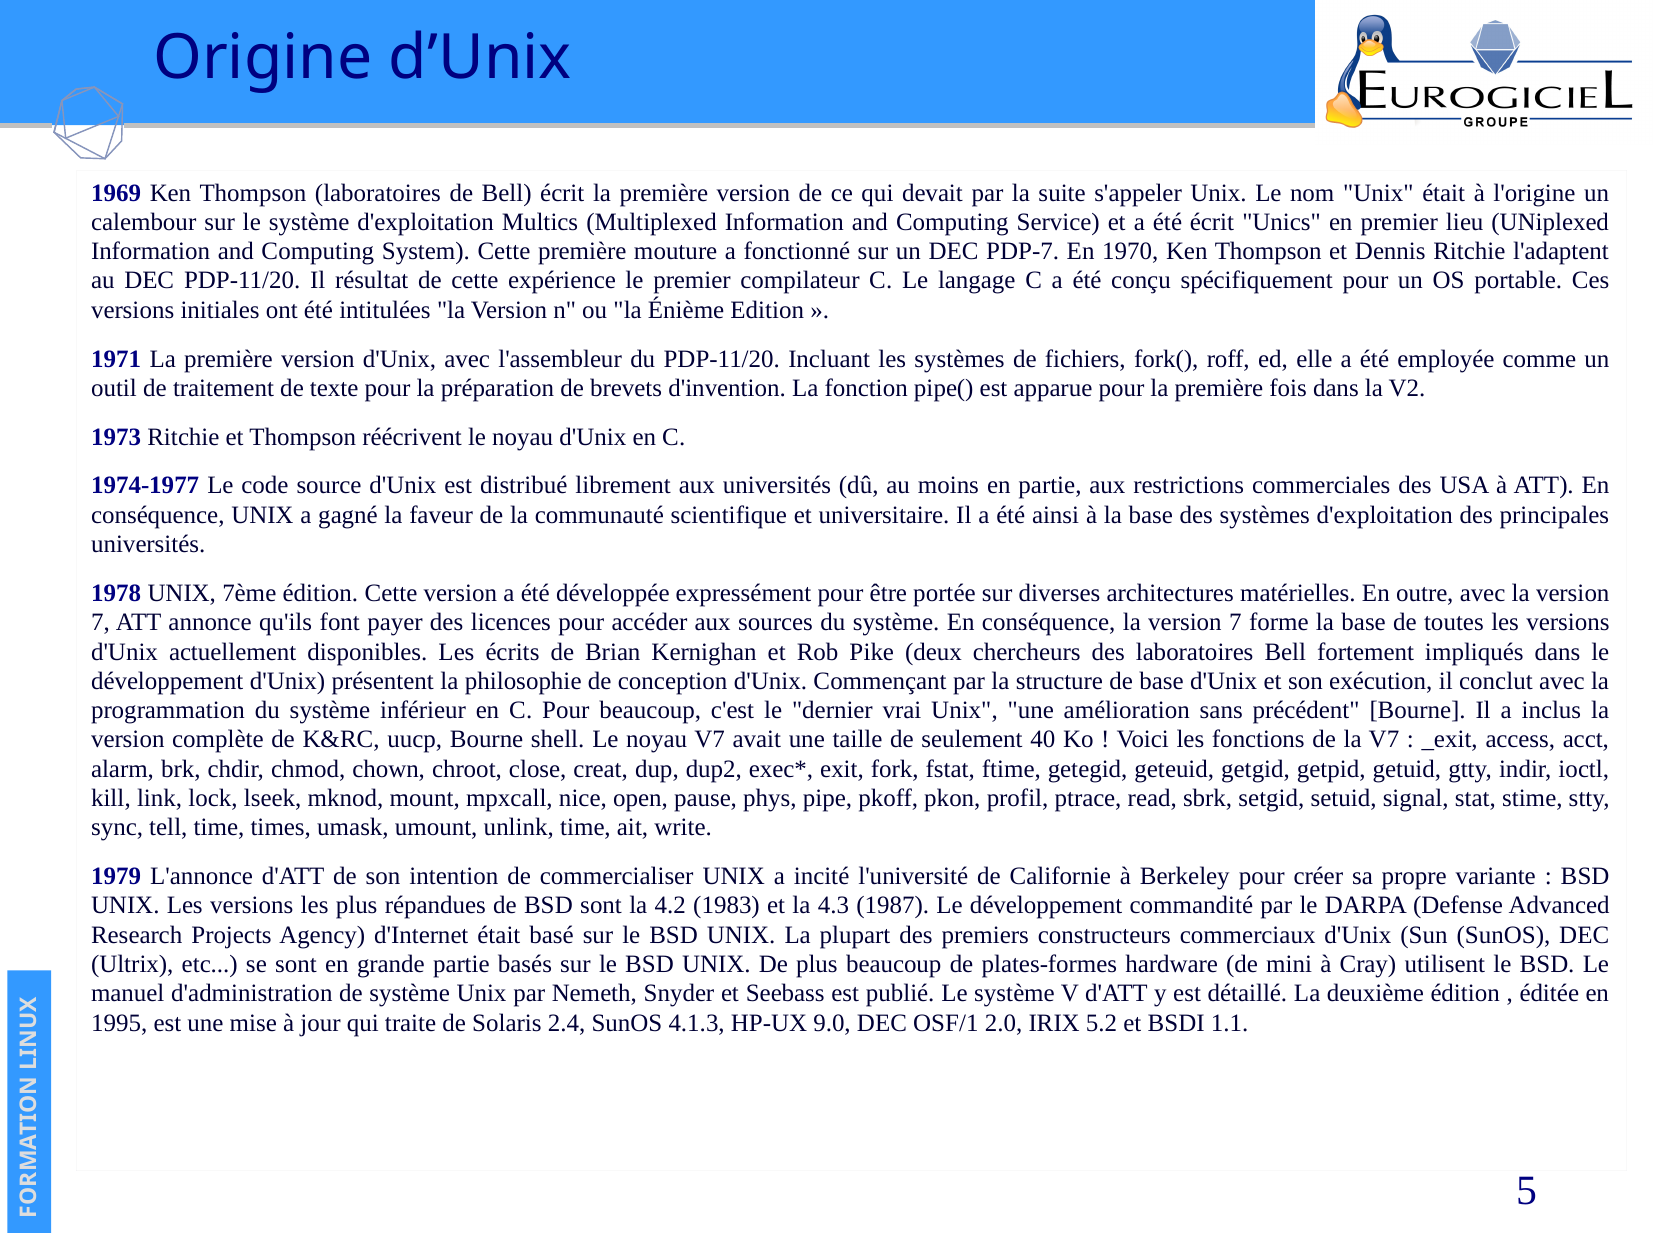

# Origine d’Unix
1969 Ken Thompson (laboratoires de Bell) écrit la première version de ce qui devait par la suite s'appeler Unix. Le nom "Unix" était à l'origine un calembour sur le système d'exploitation Multics (Multiplexed Information and Computing Service) et a été écrit "Unics" en premier lieu (UNiplexed Information and Computing System). Cette première mouture a fonctionné sur un DEC PDP-7. En 1970, Ken Thompson et Dennis Ritchie l'adaptent au DEC PDP-11/20. Il résultat de cette expérience le premier compilateur C. Le langage C a été conçu spécifiquement pour un OS portable. Ces versions initiales ont été intitulées "la Version n" ou "la Énième Edition ».
1971 La première version d'Unix, avec l'assembleur du PDP-11/20. Incluant les systèmes de fichiers, fork(), roff, ed, elle a été employée comme un outil de traitement de texte pour la préparation de brevets d'invention. La fonction pipe() est apparue pour la première fois dans la V2.
1973 Ritchie et Thompson réécrivent le noyau d'Unix en C.
1974-1977 Le code source d'Unix est distribué librement aux universités (dû, au moins en partie, aux restrictions commerciales des USA à ATT). En conséquence, UNIX a gagné la faveur de la communauté scientifique et universitaire. Il a été ainsi à la base des systèmes d'exploitation des principales universités.
1978 UNIX, 7ème édition. Cette version a été développée expressément pour être portée sur diverses architectures matérielles. En outre, avec la version 7, ATT annonce qu'ils font payer des licences pour accéder aux sources du système. En conséquence, la version 7 forme la base de toutes les versions d'Unix actuellement disponibles. Les écrits de Brian Kernighan et Rob Pike (deux chercheurs des laboratoires Bell fortement impliqués dans le développement d'Unix) présentent la philosophie de conception d'Unix. Commençant par la structure de base d'Unix et son exécution, il conclut avec la programmation du système inférieur en C. Pour beaucoup, c'est le "dernier vrai Unix", "une amélioration sans précédent" [Bourne]. Il a inclus la version complète de K&RC, uucp, Bourne shell. Le noyau V7 avait une taille de seulement 40 Ko ! Voici les fonctions de la V7 : _exit, access, acct, alarm, brk, chdir, chmod, chown, chroot, close, creat, dup, dup2, exec*, exit, fork, fstat, ftime, getegid, geteuid, getgid, getpid, getuid, gtty, indir, ioctl, kill, link, lock, lseek, mknod, mount, mpxcall, nice, open, pause, phys, pipe, pkoff, pkon, profil, ptrace, read, sbrk, setgid, setuid, signal, stat, stime, stty, sync, tell, time, times, umask, umount, unlink, time, ait, write.
1979 L'annonce d'ATT de son intention de commercialiser UNIX a incité l'université de Californie à Berkeley pour créer sa propre variante : BSD UNIX. Les versions les plus répandues de BSD sont la 4.2 (1983) et la 4.3 (1987). Le développement commandité par le DARPA (Defense Advanced Research Projects Agency) d'Internet était basé sur le BSD UNIX. La plupart des premiers constructeurs commerciaux d'Unix (Sun (SunOS), DEC (Ultrix), etc...) se sont en grande partie basés sur le BSD UNIX. De plus beaucoup de plates-formes hardware (de mini à Cray) utilisent le BSD. Le manuel d'administration de système Unix par Nemeth, Snyder et Seebass est publié. Le système V d'ATT y est détaillé. La deuxième édition , éditée en 1995, est une mise à jour qui traite de Solaris 2.4, SunOS 4.1.3, HP-UX 9.0, DEC OSF/1 2.0, IRIX 5.2 et BSDI 1.1.